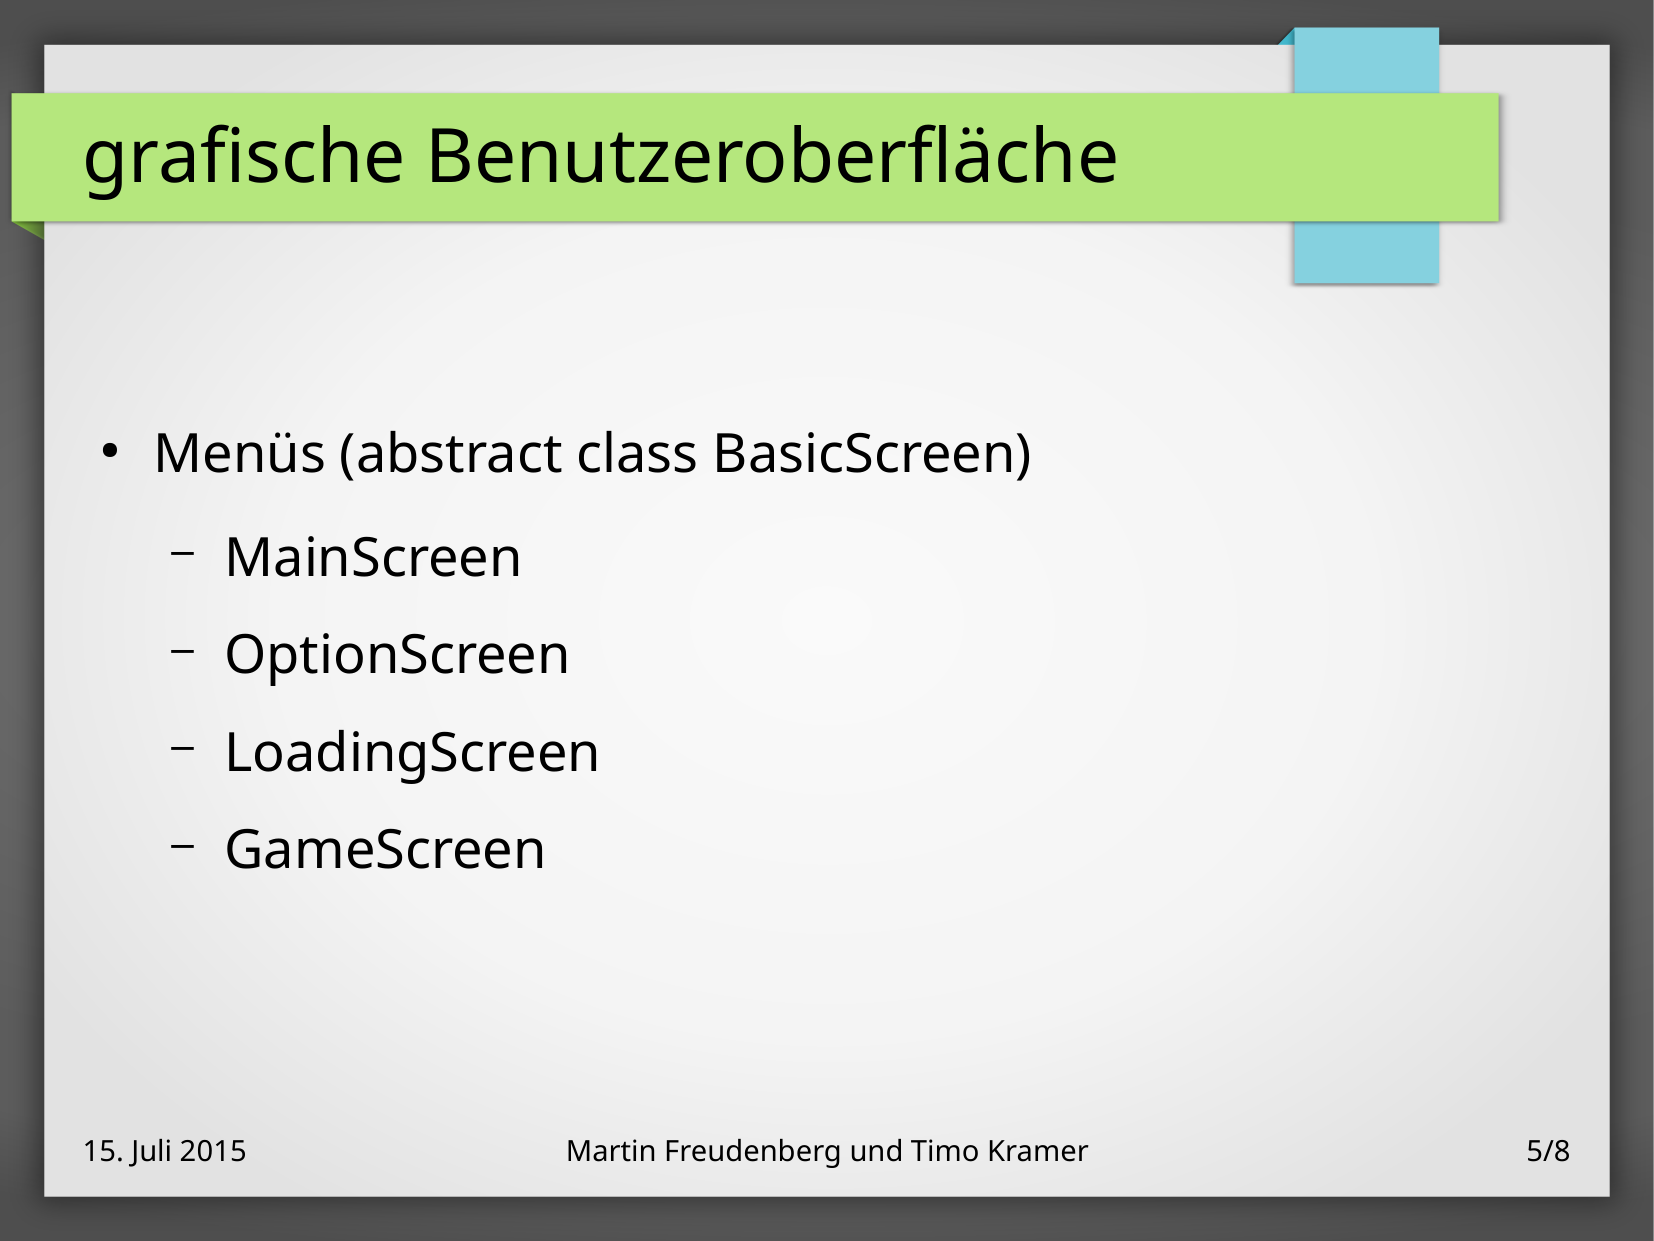

# grafische Benutzeroberfläche
Menüs (abstract class BasicScreen)
MainScreen
OptionScreen
LoadingScreen
GameScreen
15. Juli 2015
Martin Freudenberg und Timo Kramer
5